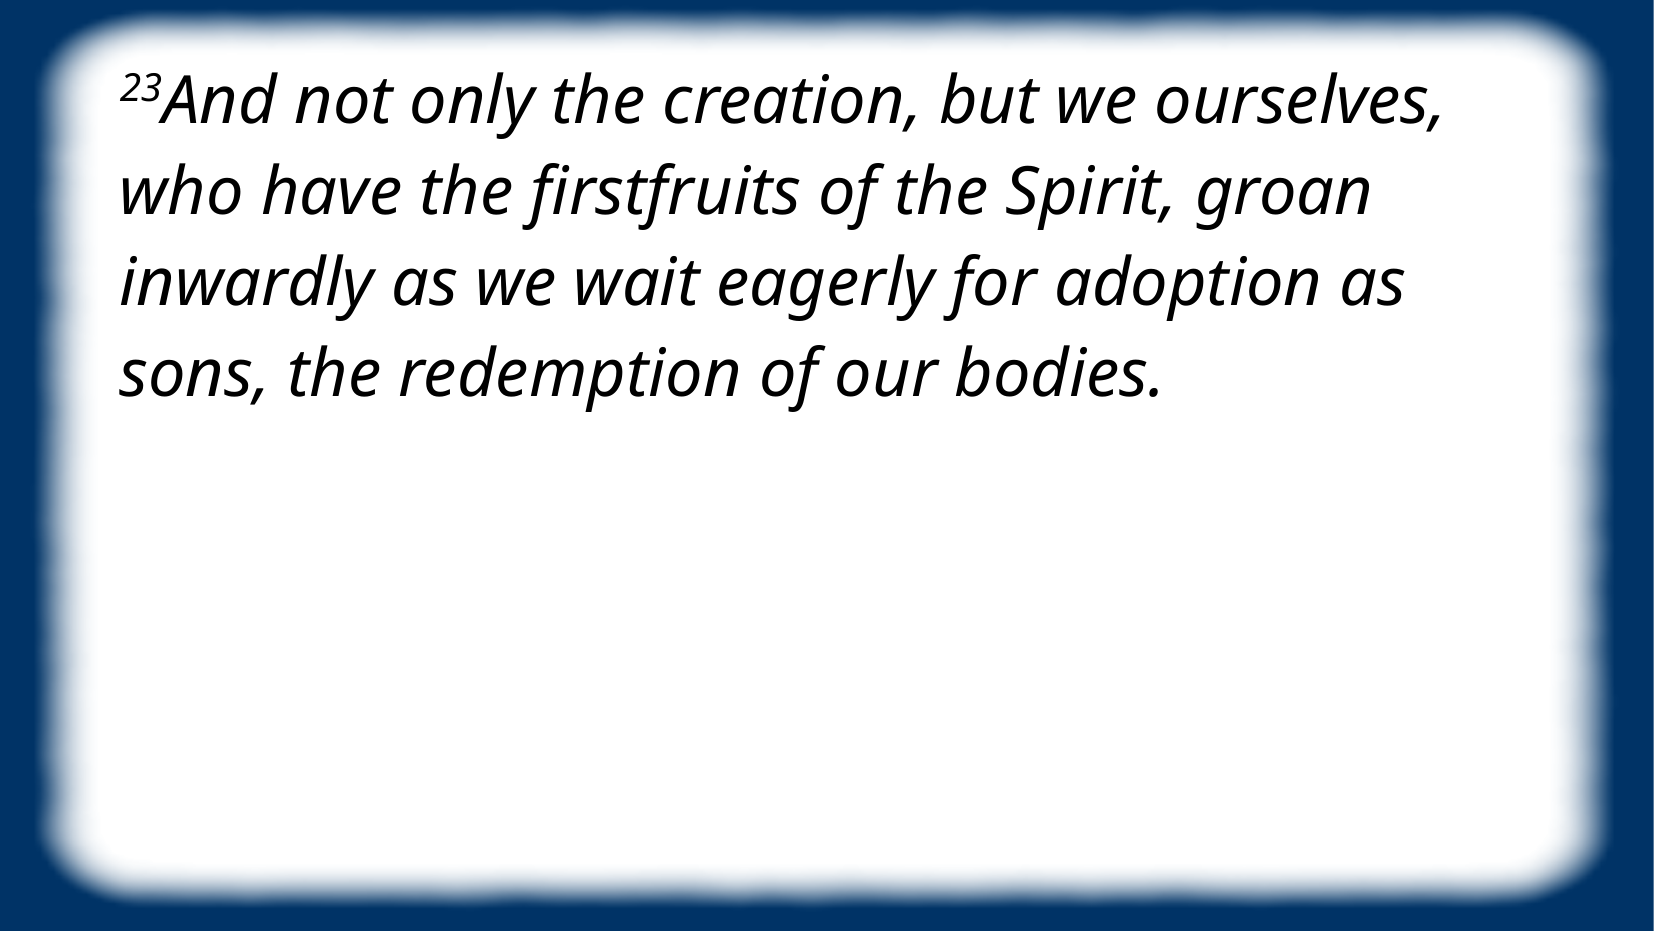

23And not only the creation, but we ourselves, who have the firstfruits of the Spirit, groan inwardly as we wait eagerly for adoption as sons, the redemption of our bodies.